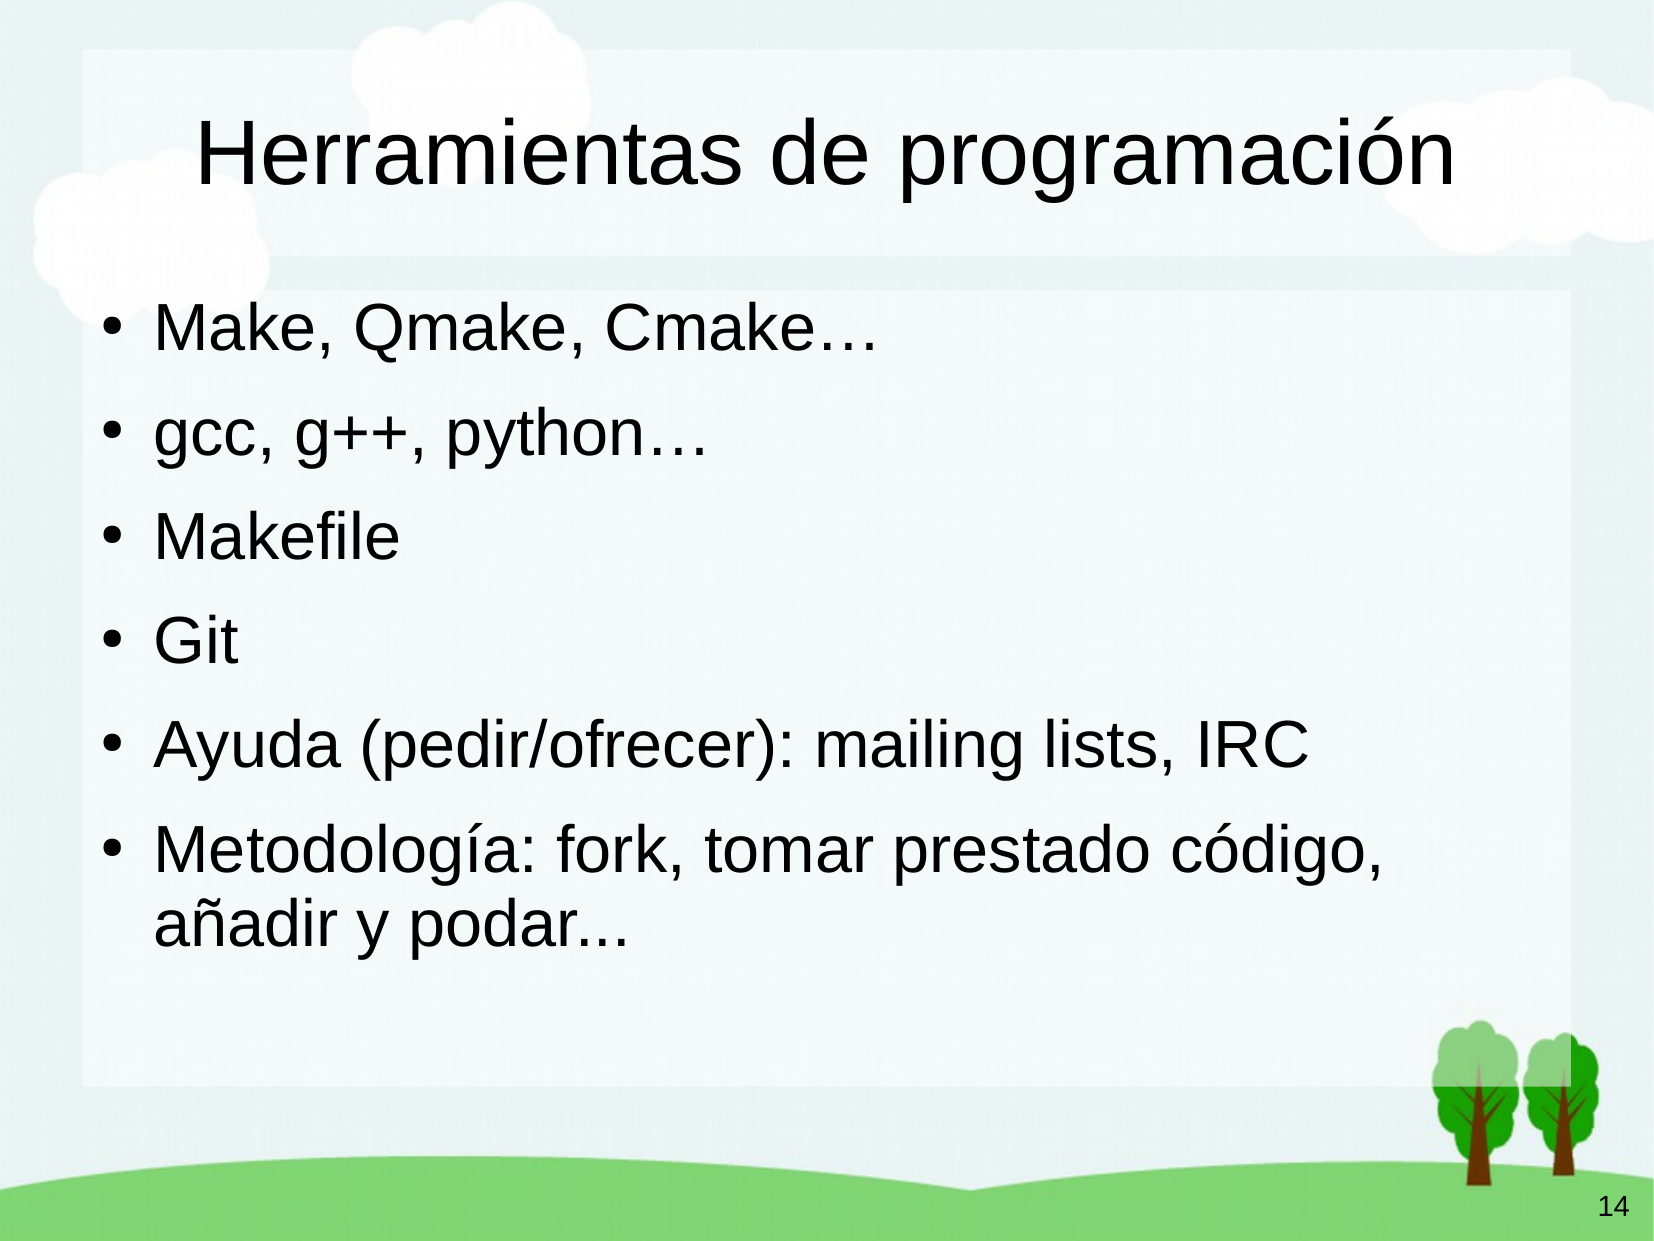

# Herramientas de programación
Make, Qmake, Cmake…
gcc, g++, python…
Makefile
Git
Ayuda (pedir/ofrecer): mailing lists, IRC
Metodología: fork, tomar prestado código, añadir y podar...
14